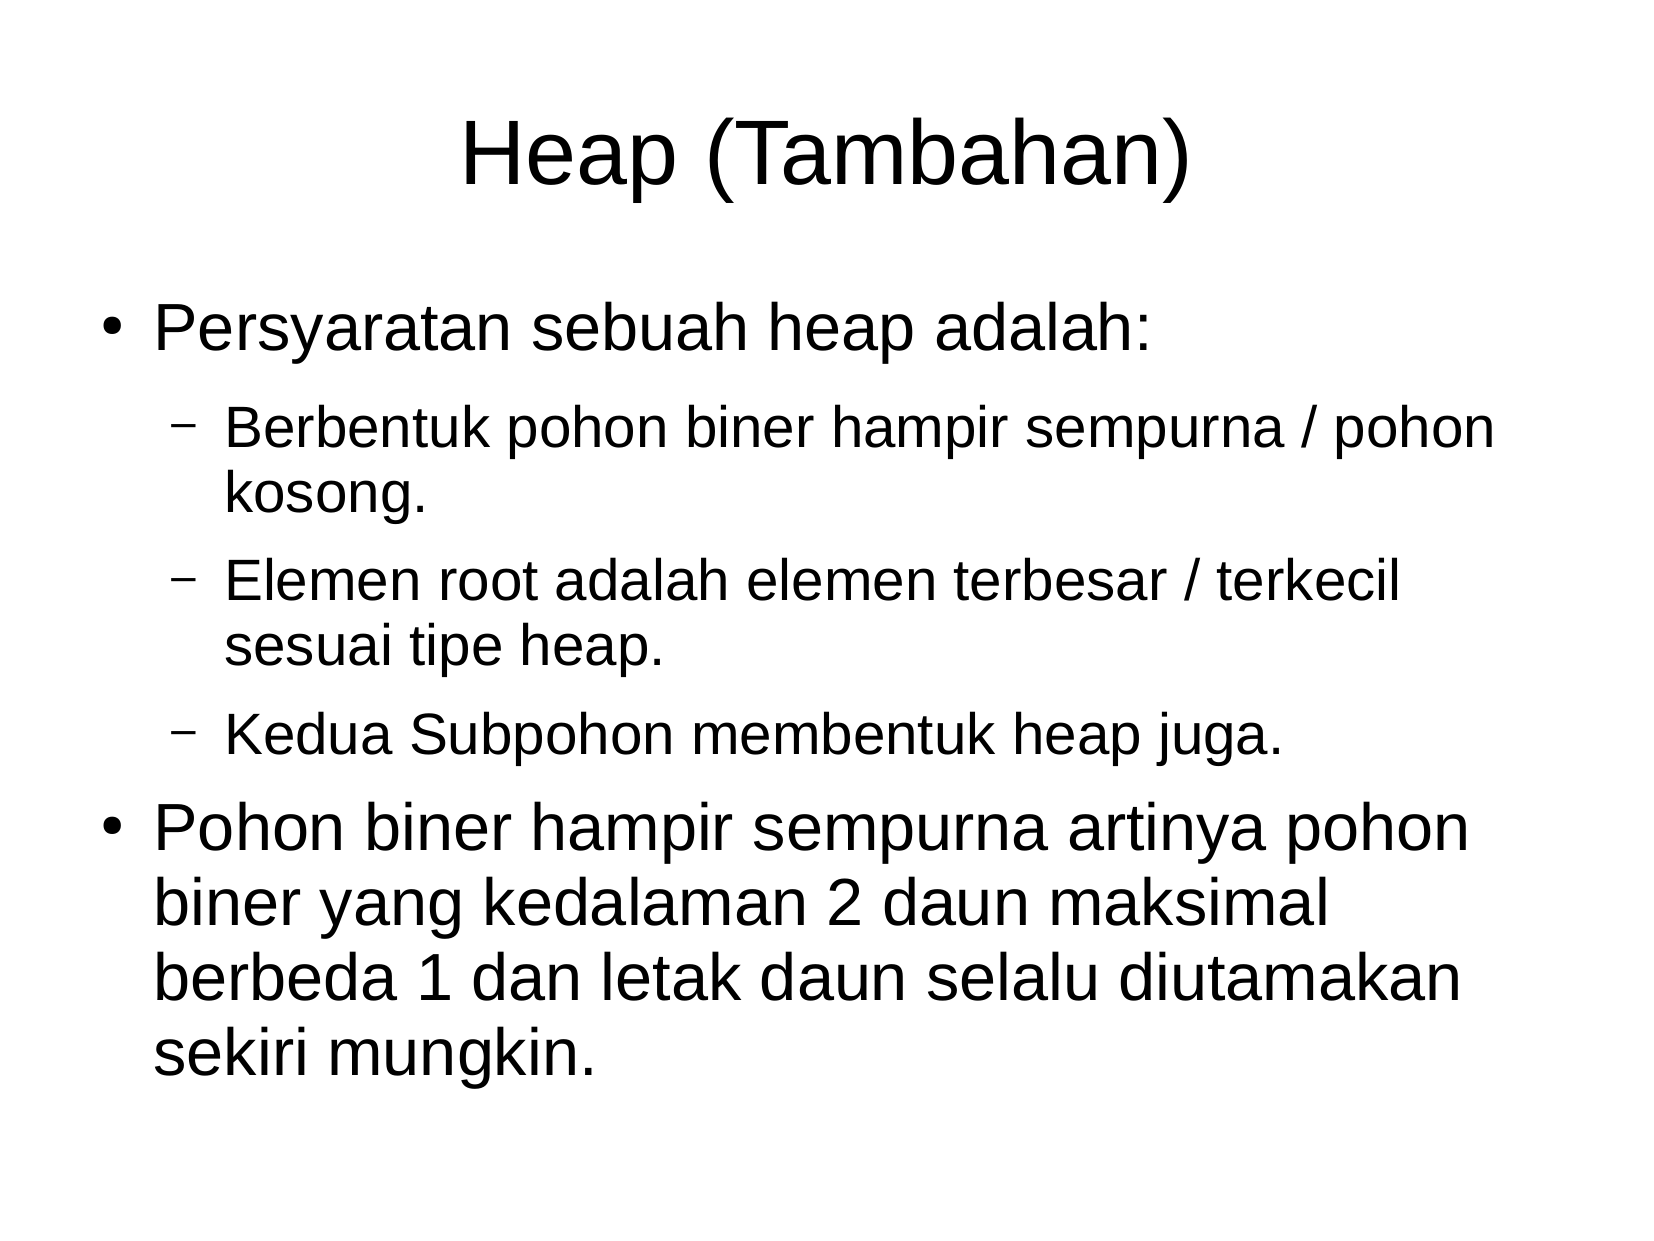

# Heap (Tambahan)
Persyaratan sebuah heap adalah:
Berbentuk pohon biner hampir sempurna / pohon kosong.
Elemen root adalah elemen terbesar / terkecil sesuai tipe heap.
Kedua Subpohon membentuk heap juga.
Pohon biner hampir sempurna artinya pohon biner yang kedalaman 2 daun maksimal berbeda 1 dan letak daun selalu diutamakan sekiri mungkin.